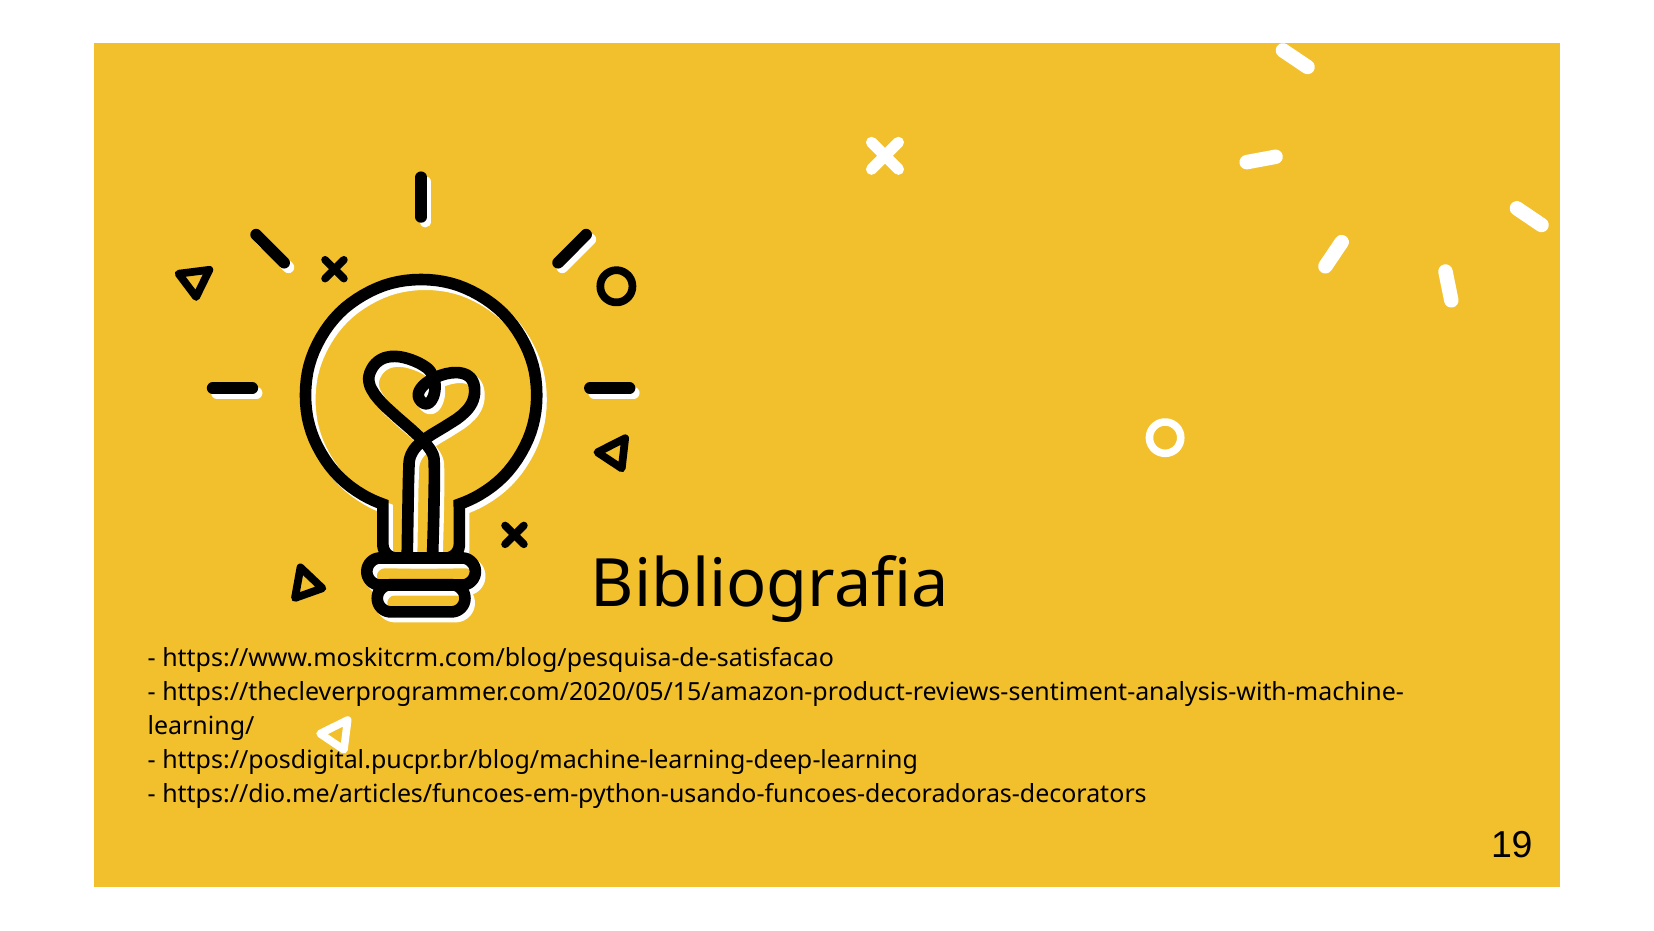

# Bibliografia
- https://www.moskitcrm.com/blog/pesquisa-de-satisfacao
- https://thecleverprogrammer.com/2020/05/15/amazon-product-reviews-sentiment-analysis-with-machine-learning/
- https://posdigital.pucpr.br/blog/machine-learning-deep-learning
- https://dio.me/articles/funcoes-em-python-usando-funcoes-decoradoras-decorators